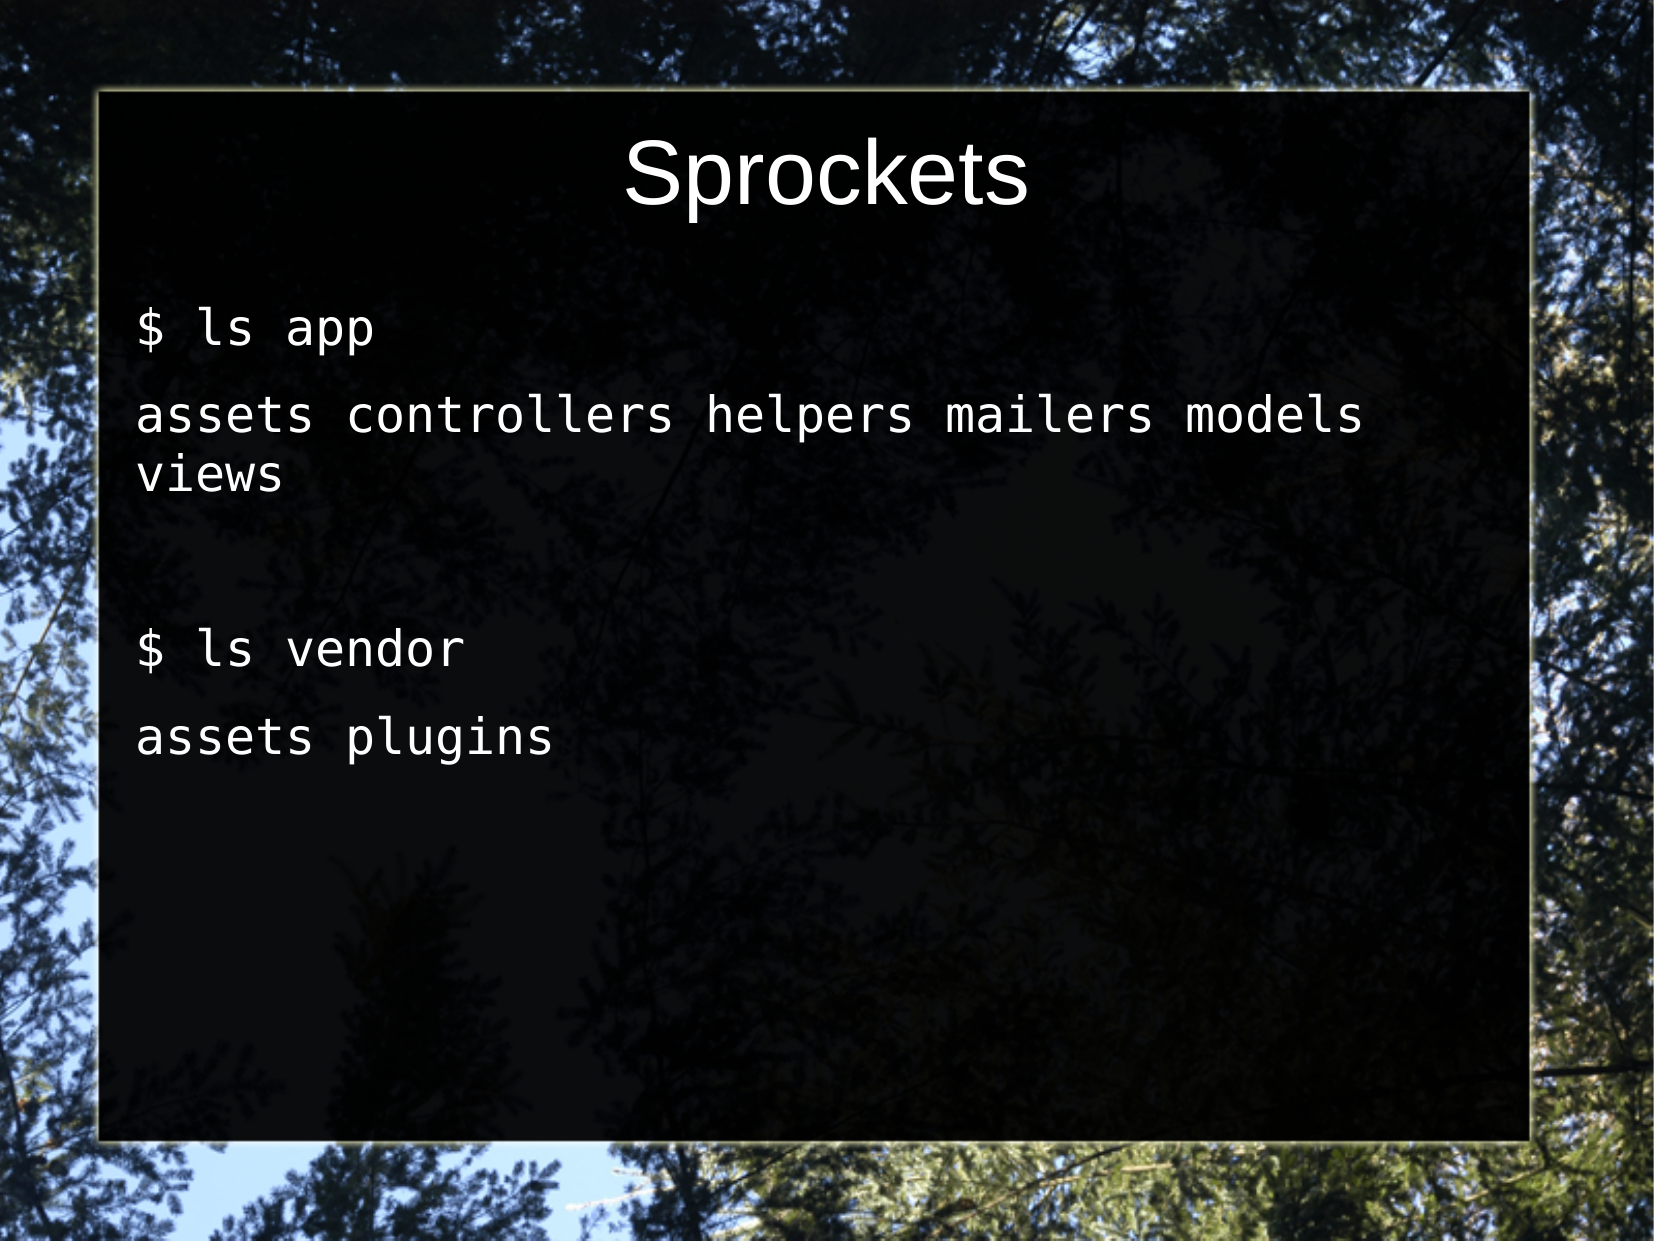

# Sprockets
$ ls app
assets controllers helpers mailers models views
$ ls vendor
assets plugins